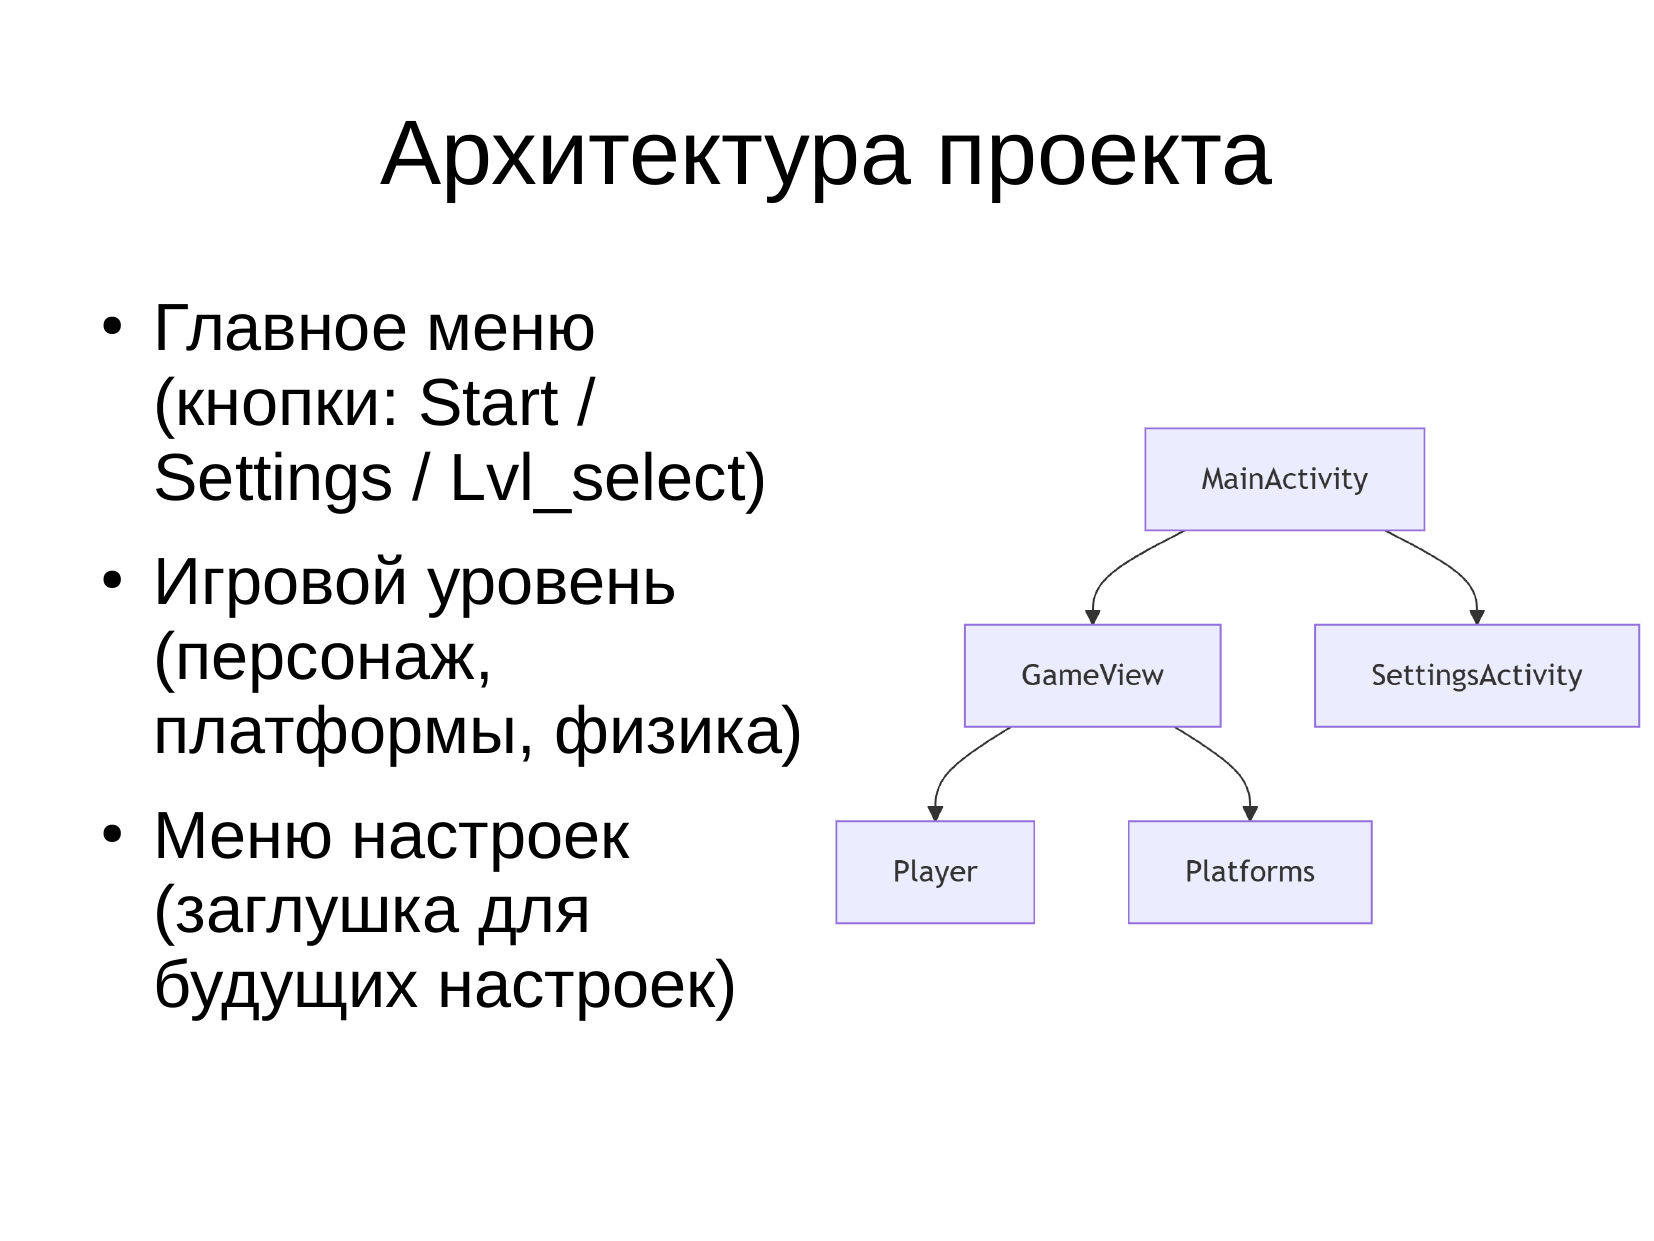

# Архитектура проекта
Главное меню (кнопки: Start / Settings / Lvl_select)
Игровой уровень (персонаж, платформы, физика)
Меню настроек (заглушка для будущих настроек)